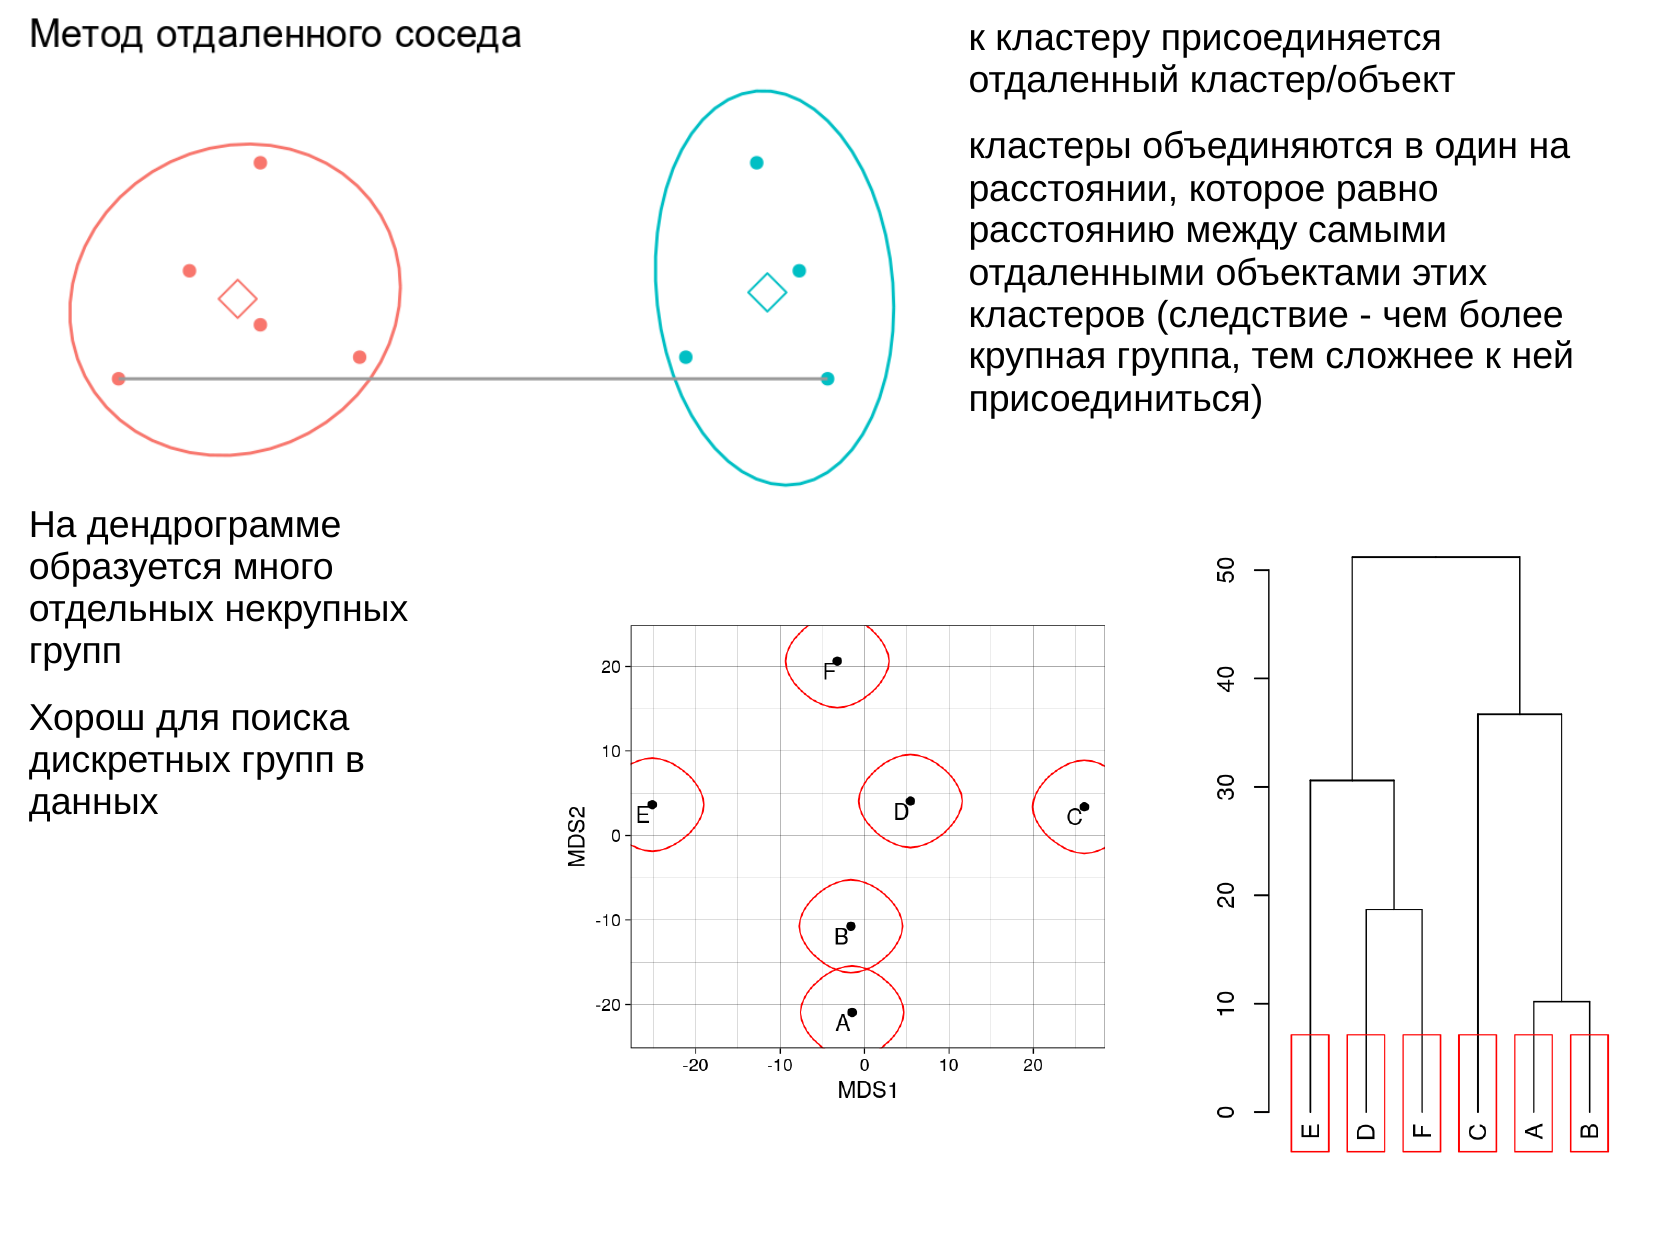

к кластеру присоединяется отдаленный кластер/объект
кластеры объединяются в один на расстоянии, которое равно расстоянию между самыми отдаленными объектами этих кластеров (следствие - чем более крупная группа, тем сложнее к ней присоединиться)
#
На дендрограмме образуется много отдельных некрупных групп
Хорош для поиска дискретных групп в данных